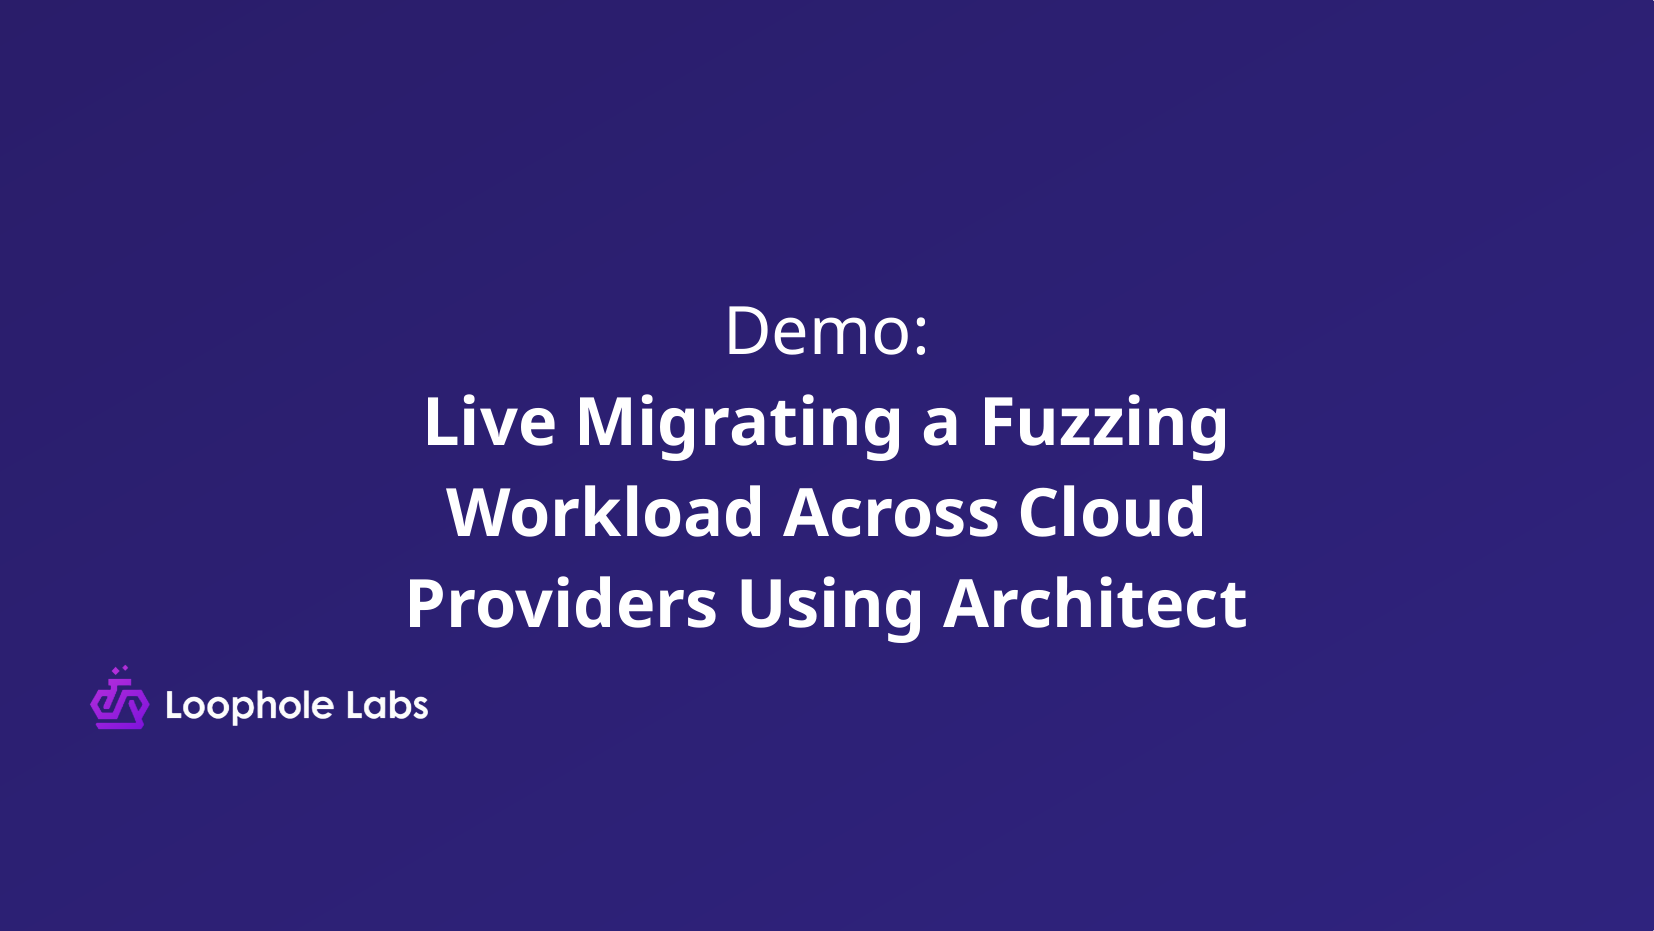

# Demo: Live Migrating a Fuzzing Workload Across Cloud Providers Using Architect